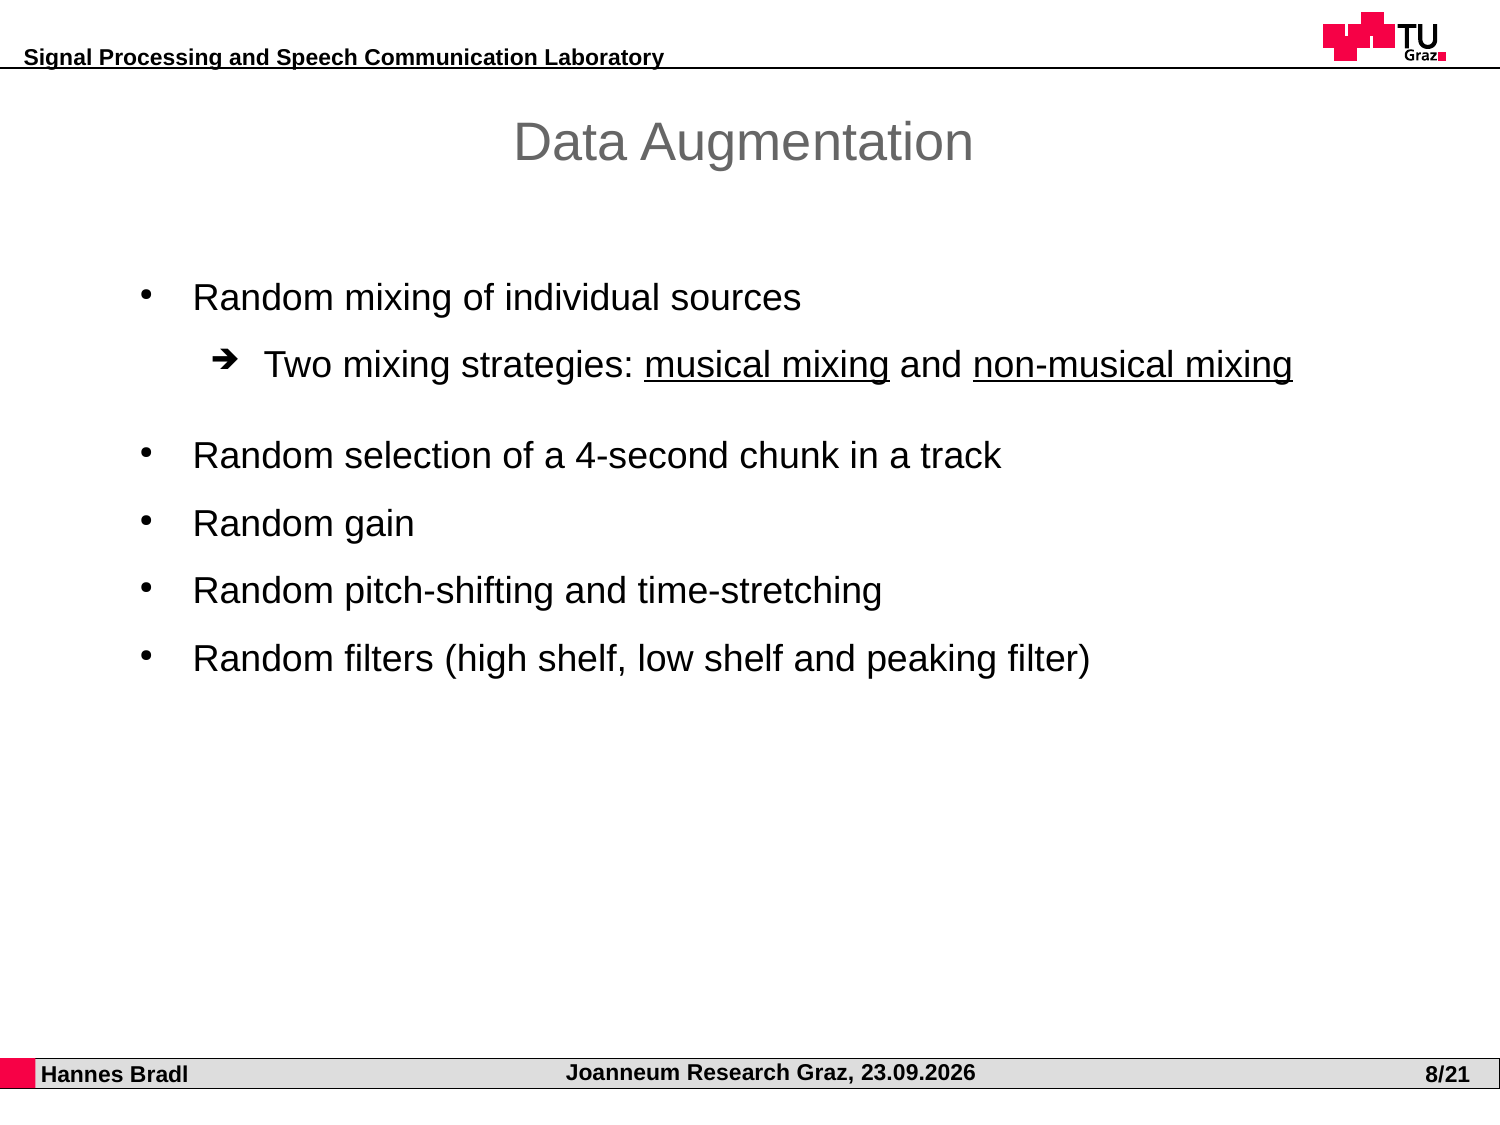

# Data Augmentation
Random mixing of individual sources
Two mixing strategies: musical mixing and non-musical mixing
Random selection of a 4-second chunk in a track
Random gain
Random pitch-shifting and time-stretching
Random filters (high shelf, low shelf and peaking filter)